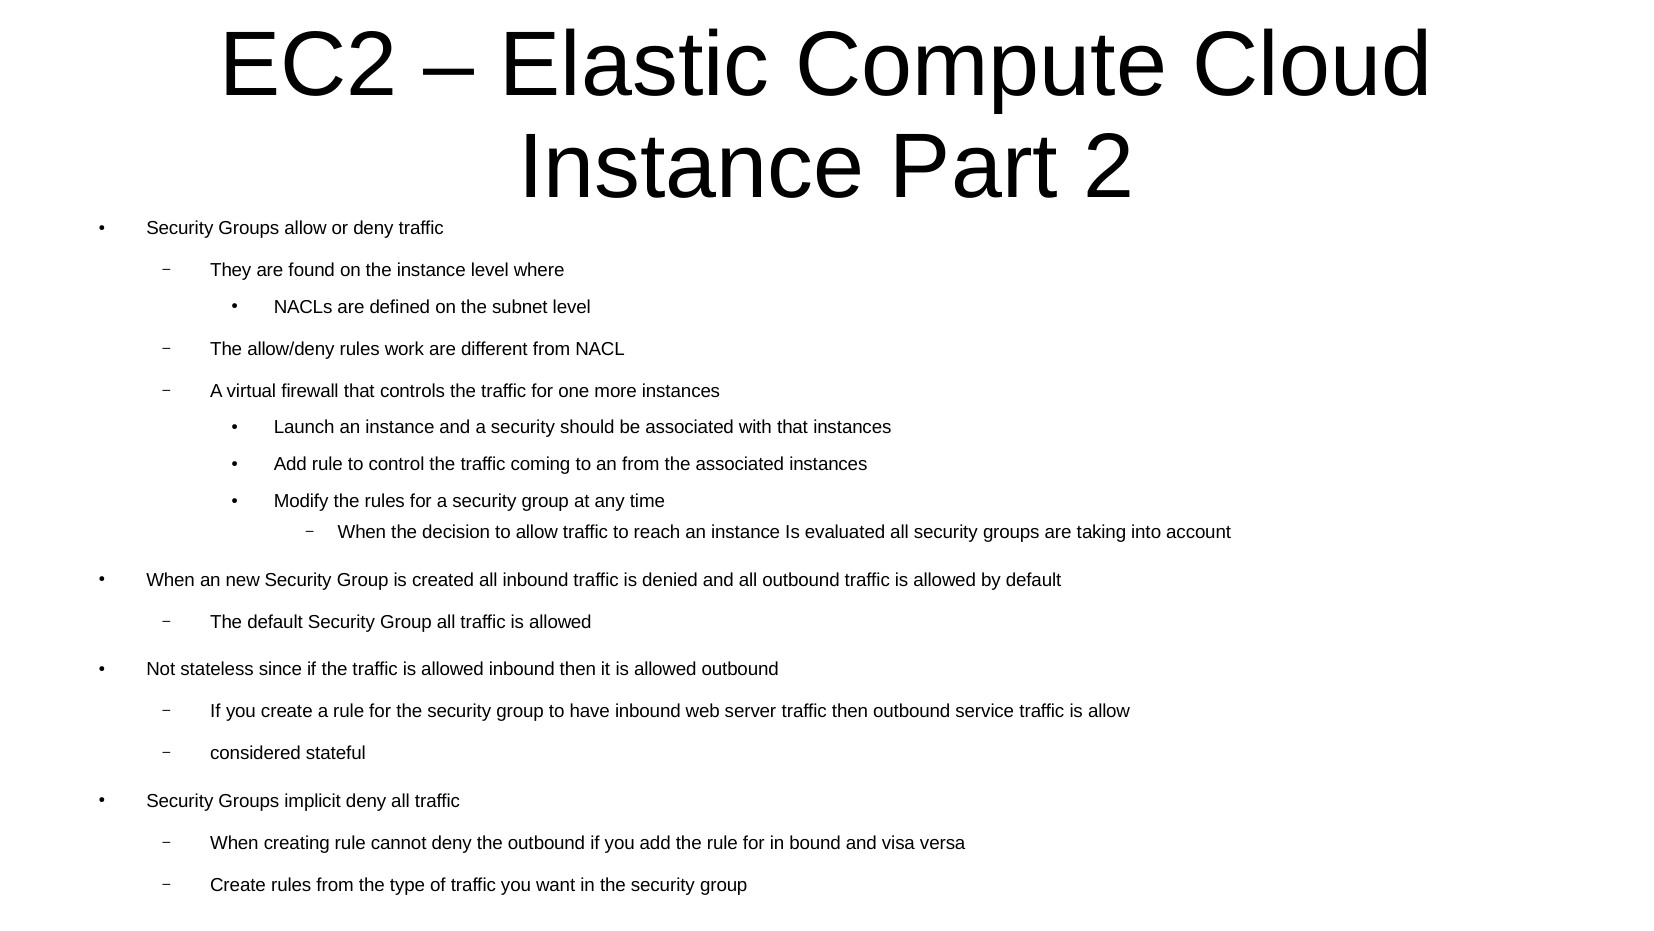

# EC2 – Elastic Compute Cloud Instance Part 2
Security Groups allow or deny traffic
They are found on the instance level where
NACLs are defined on the subnet level
The allow/deny rules work are different from NACL
A virtual firewall that controls the traffic for one more instances
Launch an instance and a security should be associated with that instances
Add rule to control the traffic coming to an from the associated instances
Modify the rules for a security group at any time
When the decision to allow traffic to reach an instance Is evaluated all security groups are taking into account
When an new Security Group is created all inbound traffic is denied and all outbound traffic is allowed by default
The default Security Group all traffic is allowed
Not stateless since if the traffic is allowed inbound then it is allowed outbound
If you create a rule for the security group to have inbound web server traffic then outbound service traffic is allow
considered stateful
Security Groups implicit deny all traffic
When creating rule cannot deny the outbound if you add the rule for in bound and visa versa
Create rules from the type of traffic you want in the security group